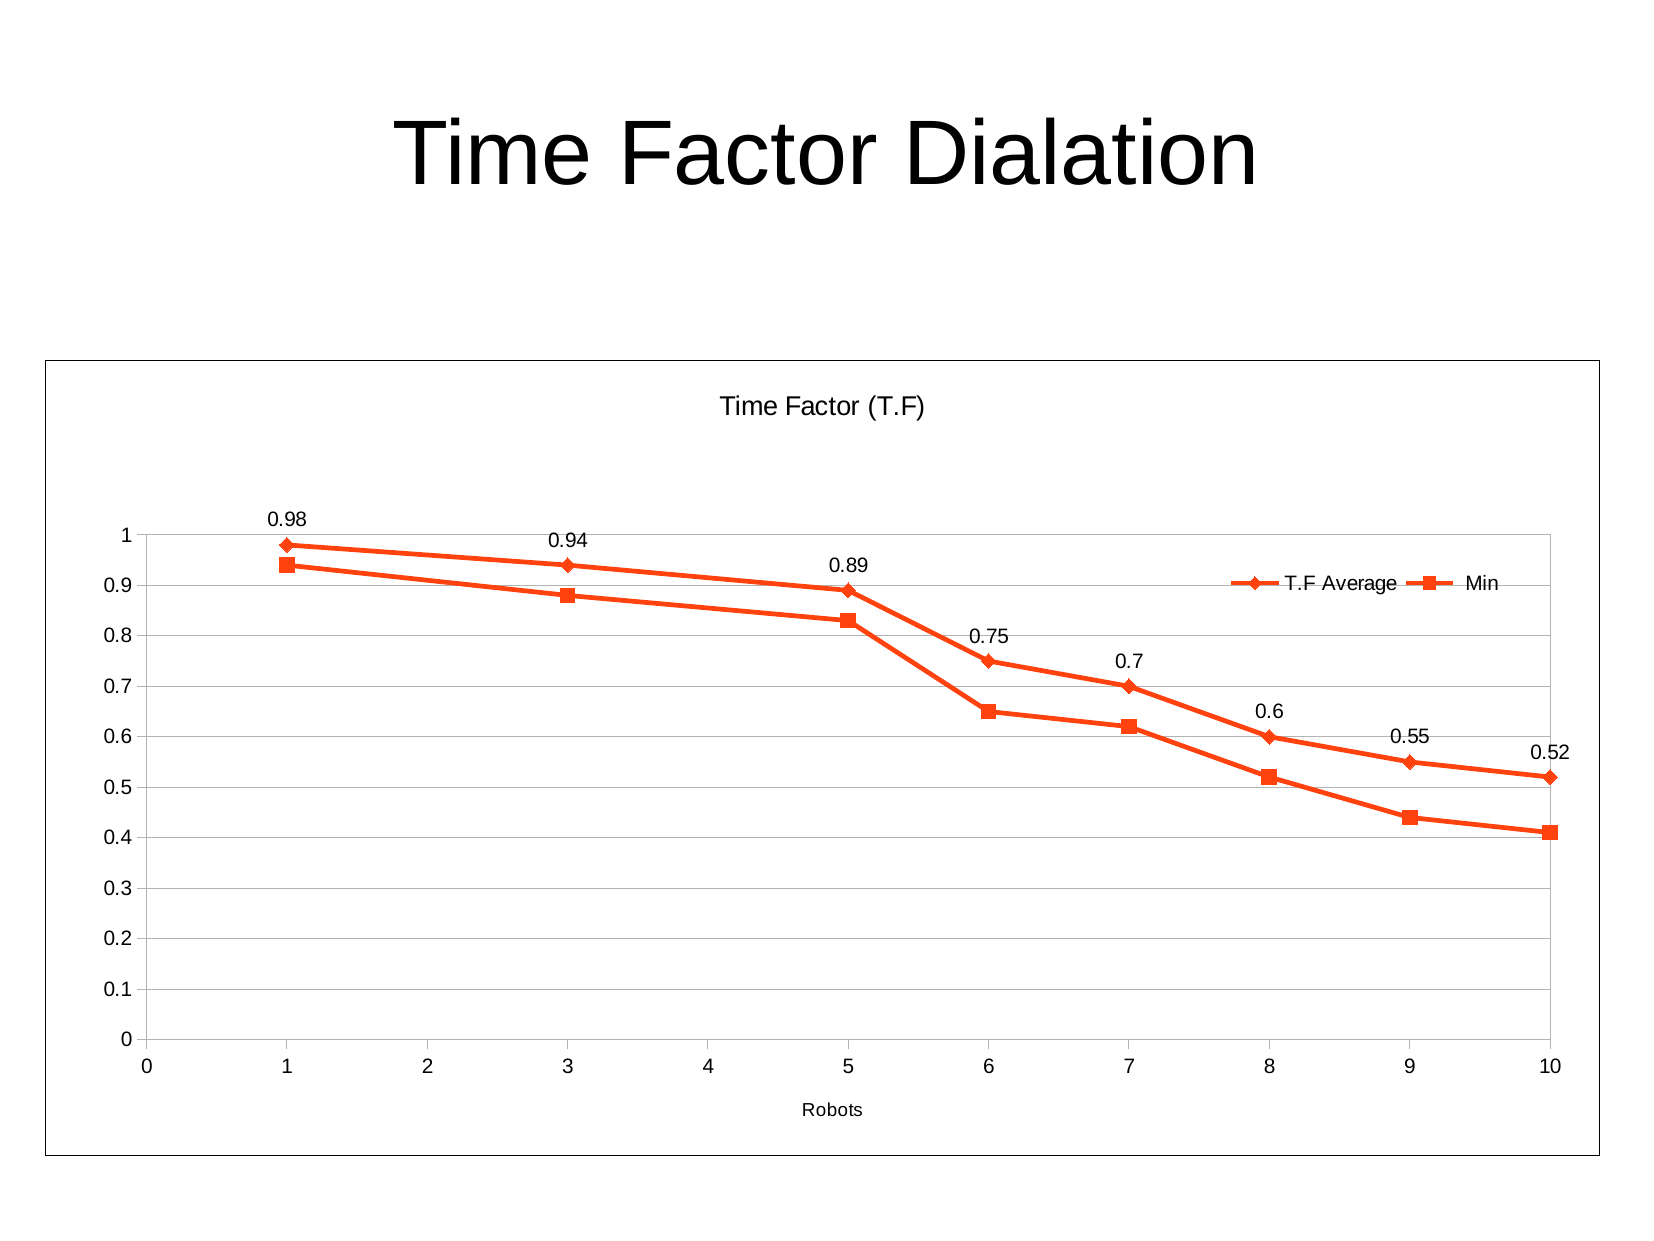

# Time Factor Dialation
### Chart: Time Factor (T.F)
| Category | T.F Average | Min |
|---|---|---|